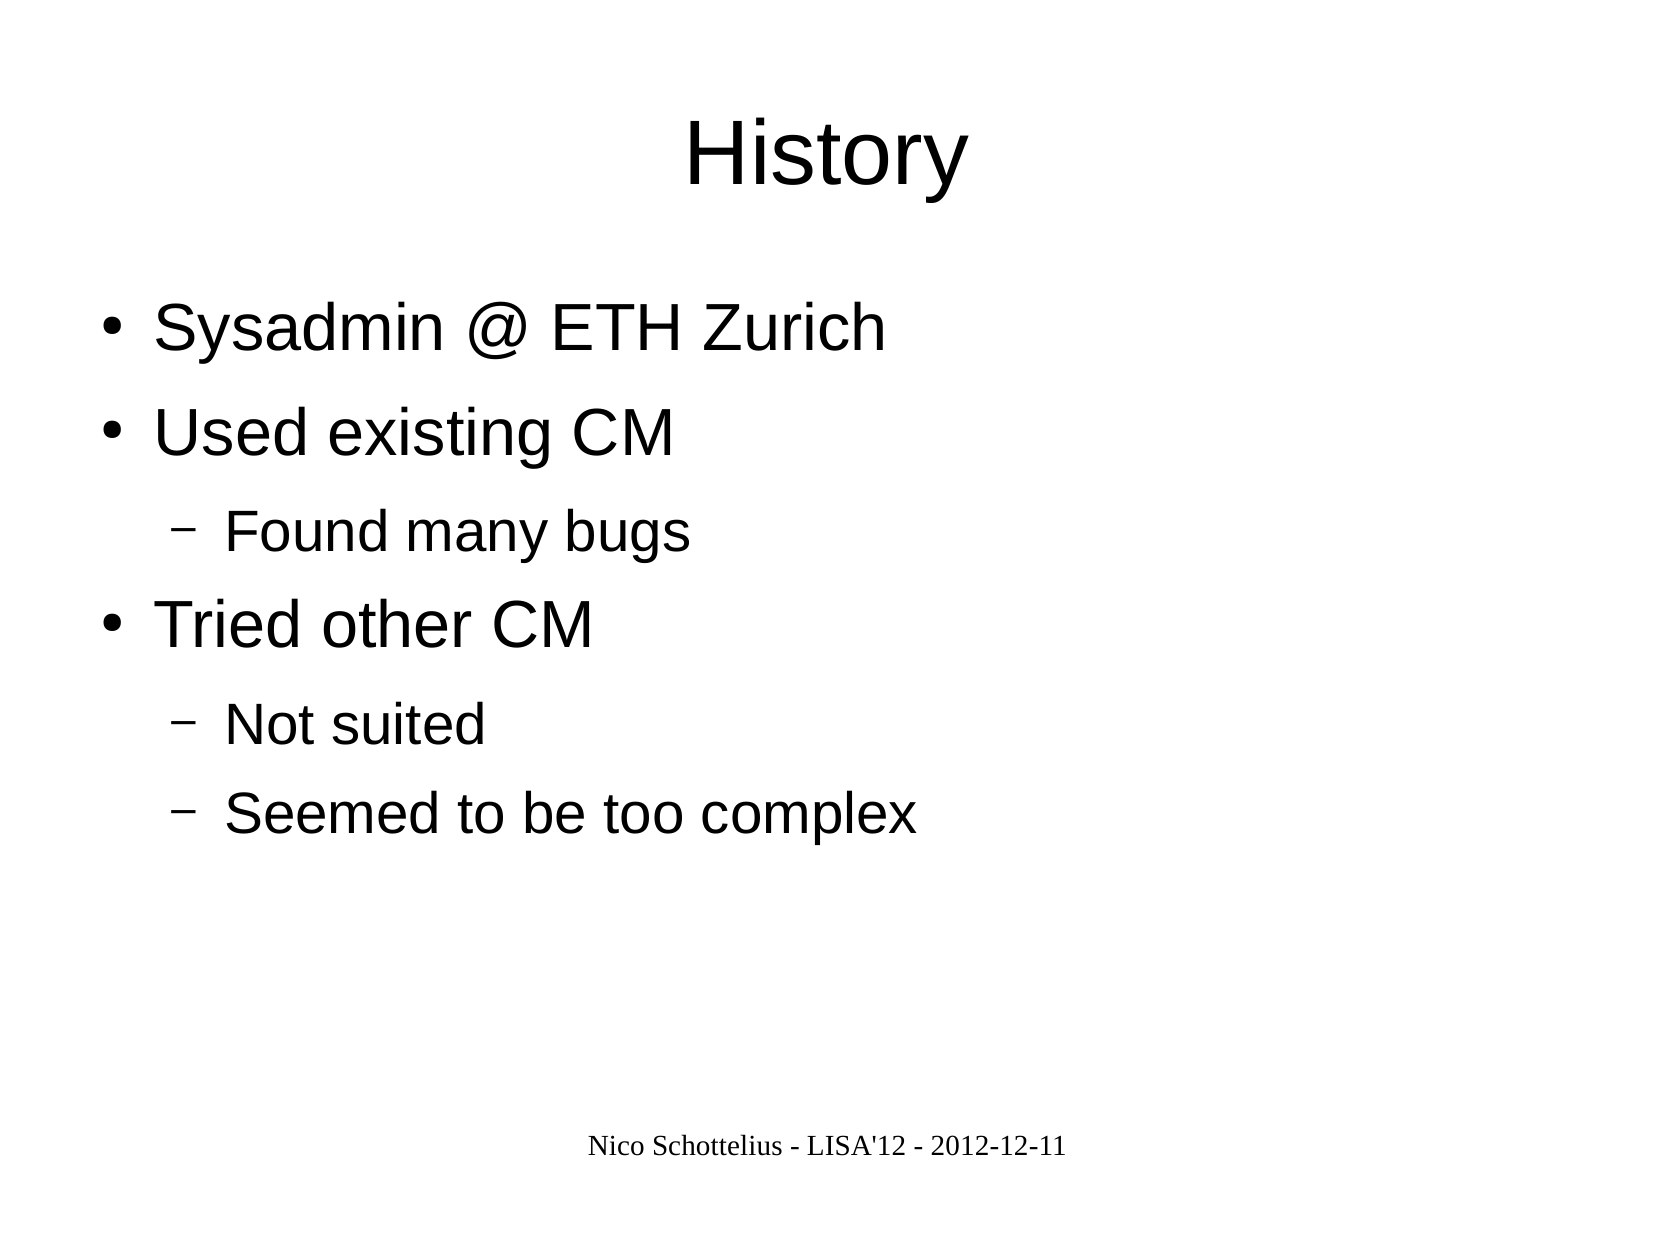

# History
Sysadmin @ ETH Zurich
Used existing CM
Found many bugs
Tried other CM
Not suited
Seemed to be too complex
Nico Schottelius - LISA'12 - 2012-12-11